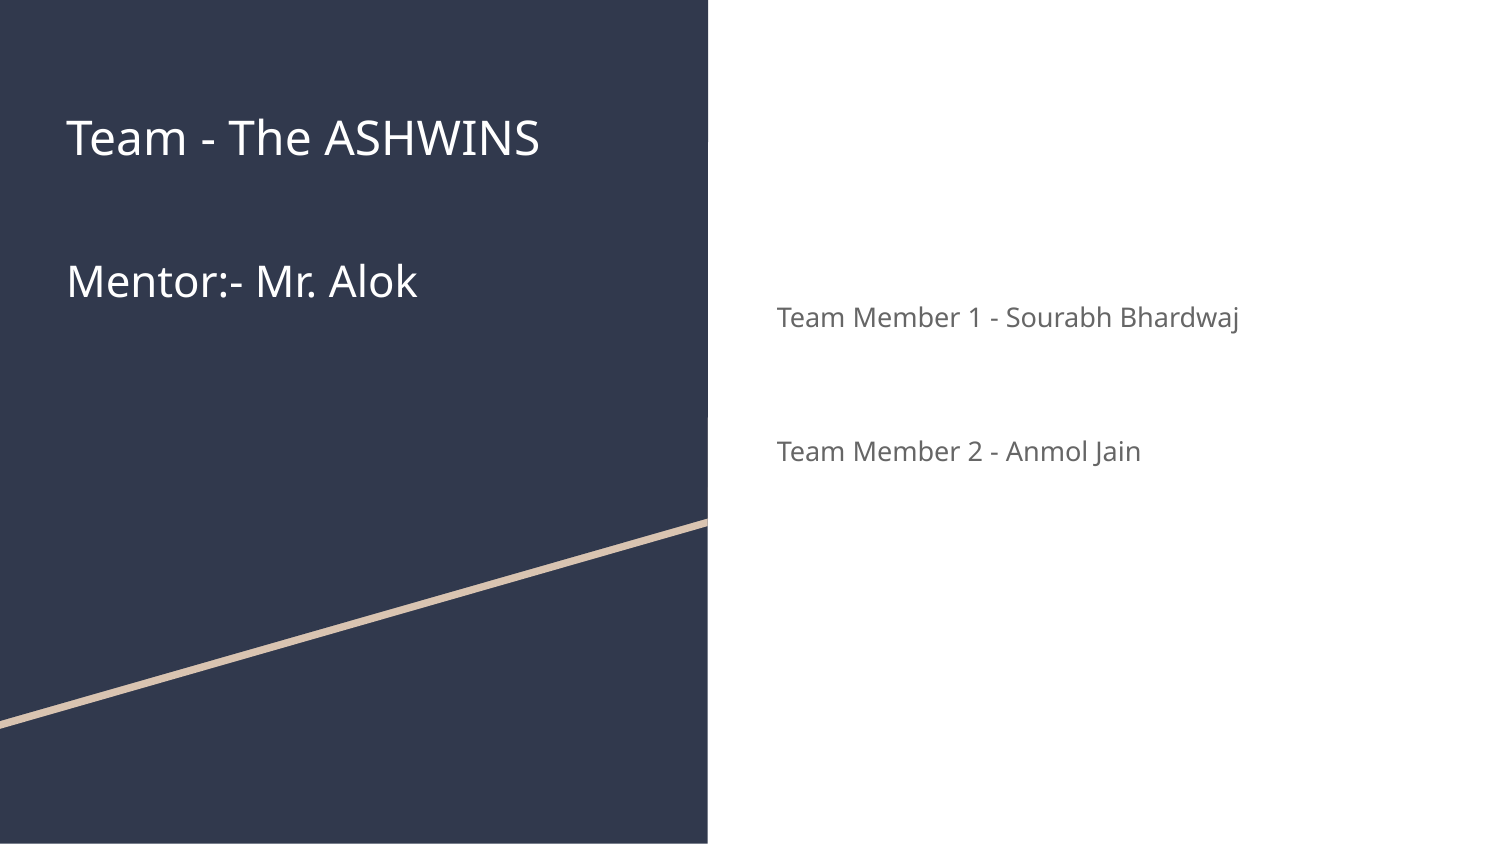

# Team - The ASHWINS Mentor:- Mr. Alok
Team Member 1 - Sourabh Bhardwaj
Team Member 2 - Anmol Jain